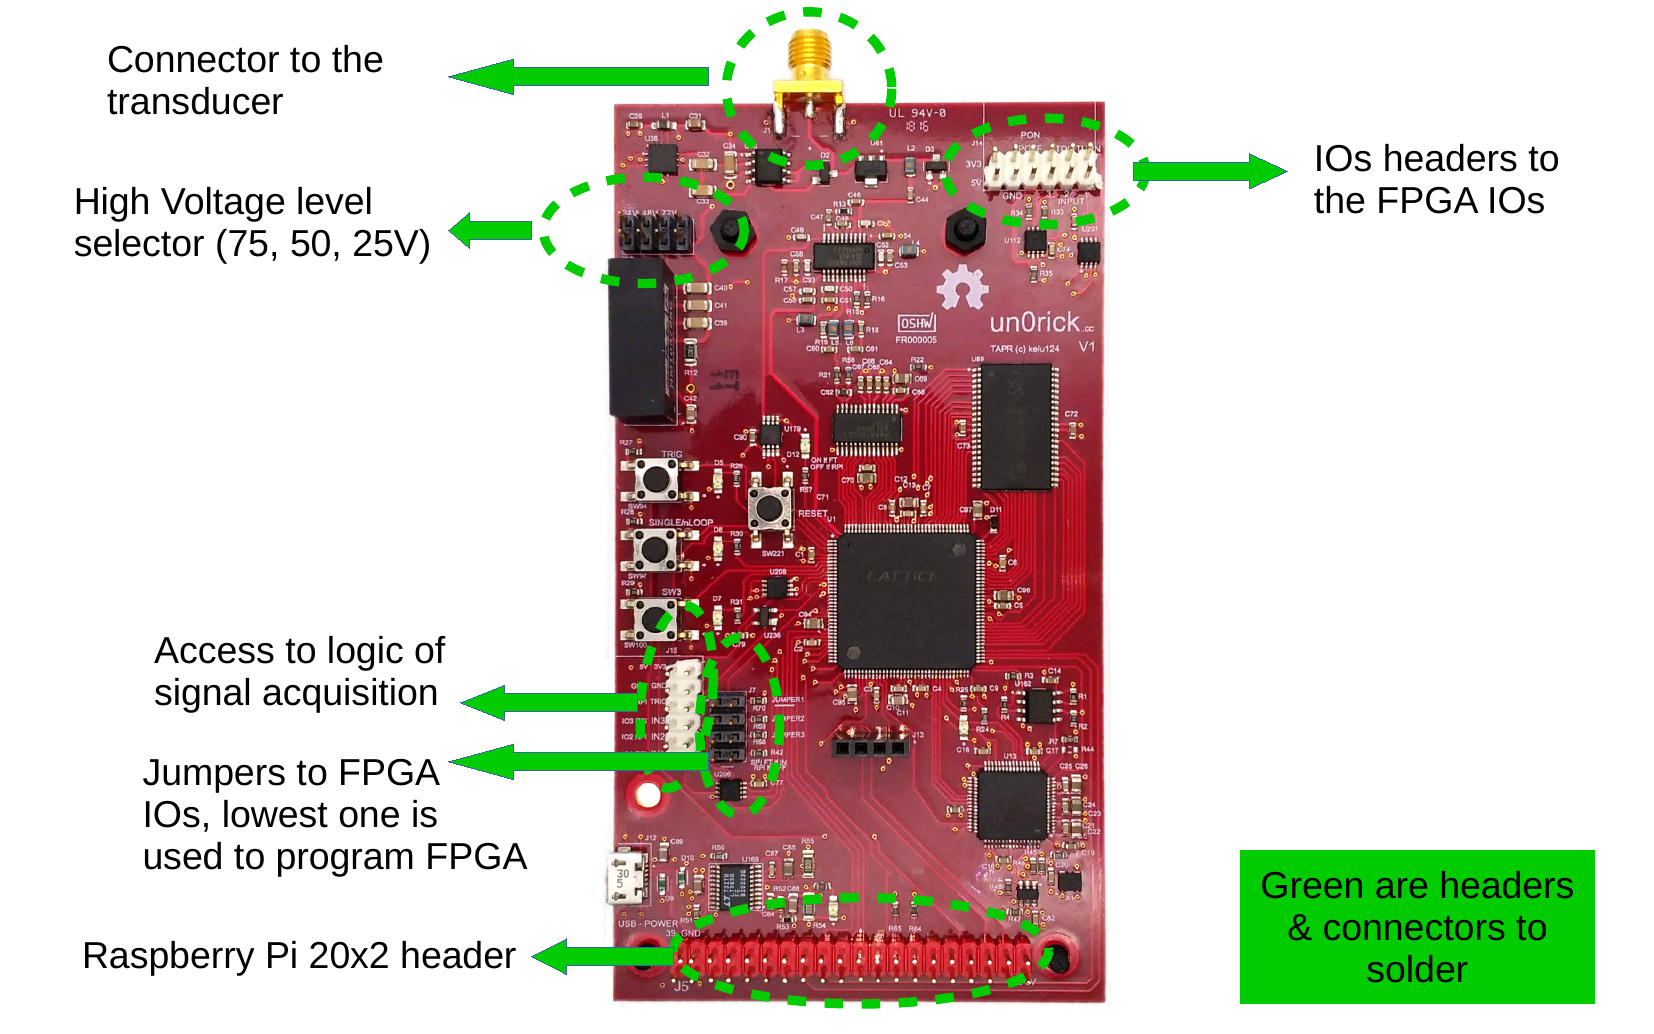

Connector to the
transducer
IOs headers to
the FPGA IOs
High Voltage level
selector (75, 50, 25V)
Access to logic of
signal acquisition
Jumpers to FPGA
IOs, lowest one is
used to program FPGA
Green are headers
& connectors to
solder
Raspberry Pi 20x2 header